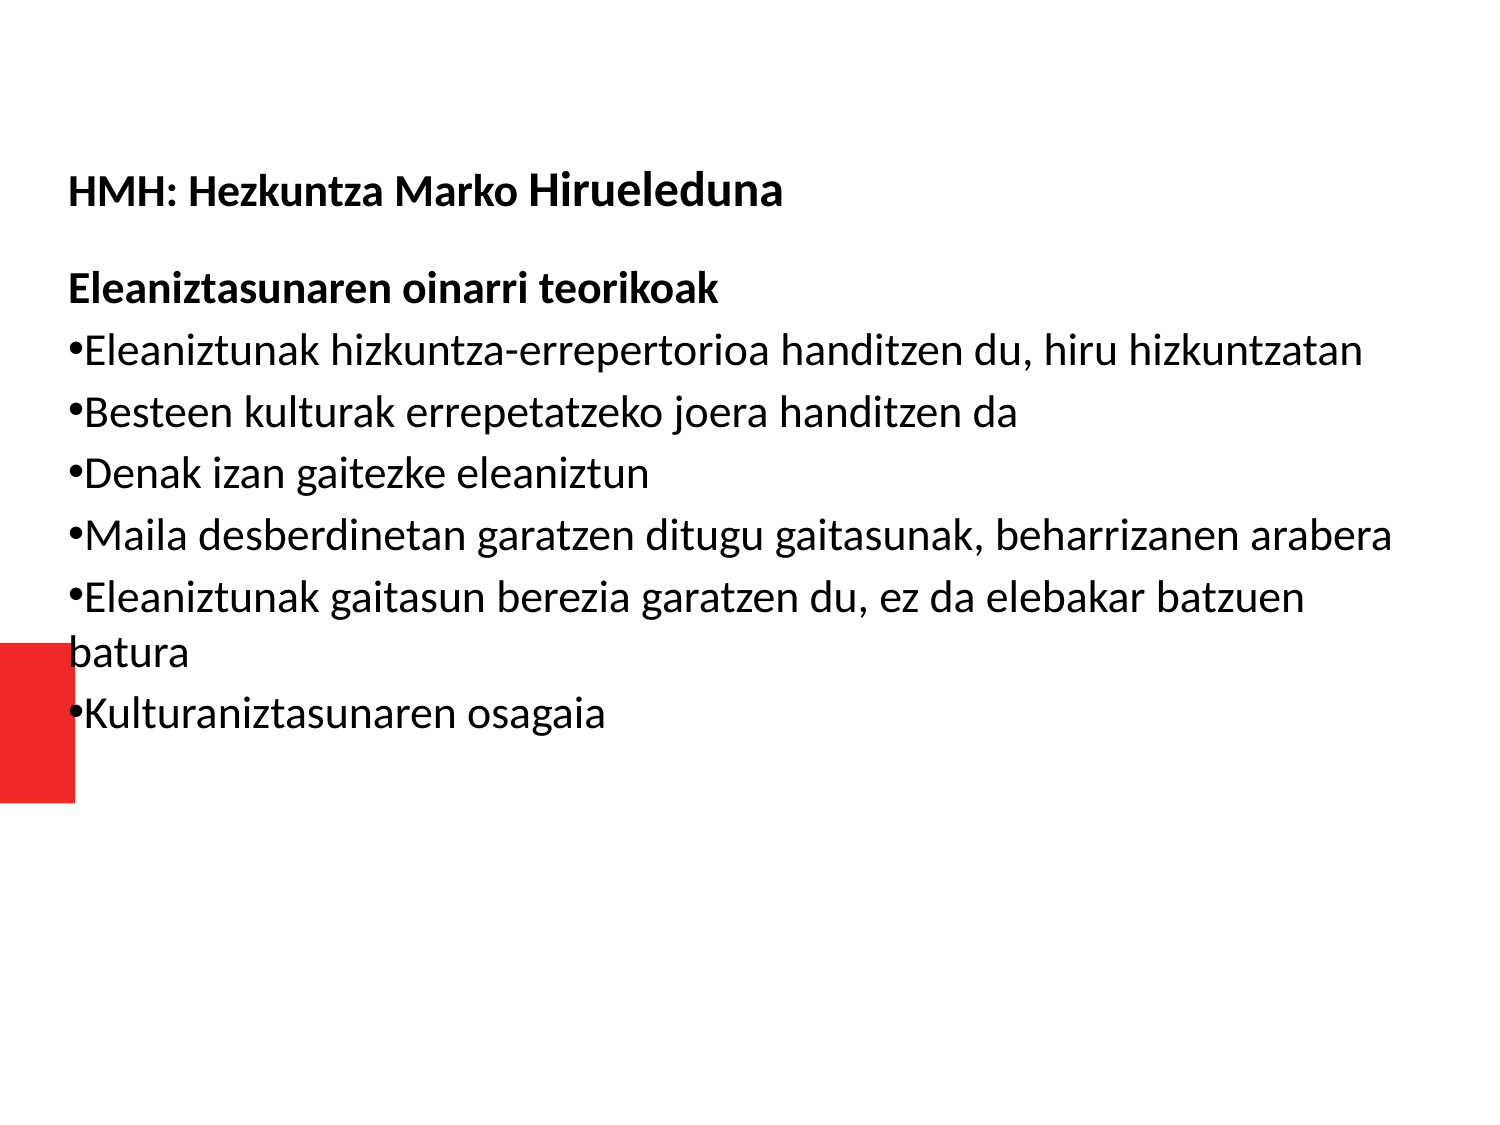

# HMH: Hezkuntza Marko Hirueleduna
Eleaniztasunaren oinarri teorikoak
Eleaniztunak hizkuntza-errepertorioa handitzen du, hiru hizkuntzatan
Besteen kulturak errepetatzeko joera handitzen da
Denak izan gaitezke eleaniztun
Maila desberdinetan garatzen ditugu gaitasunak, beharrizanen arabera
Eleaniztunak gaitasun berezia garatzen du, ez da elebakar batzuen batura
Kulturaniztasunaren osagaia